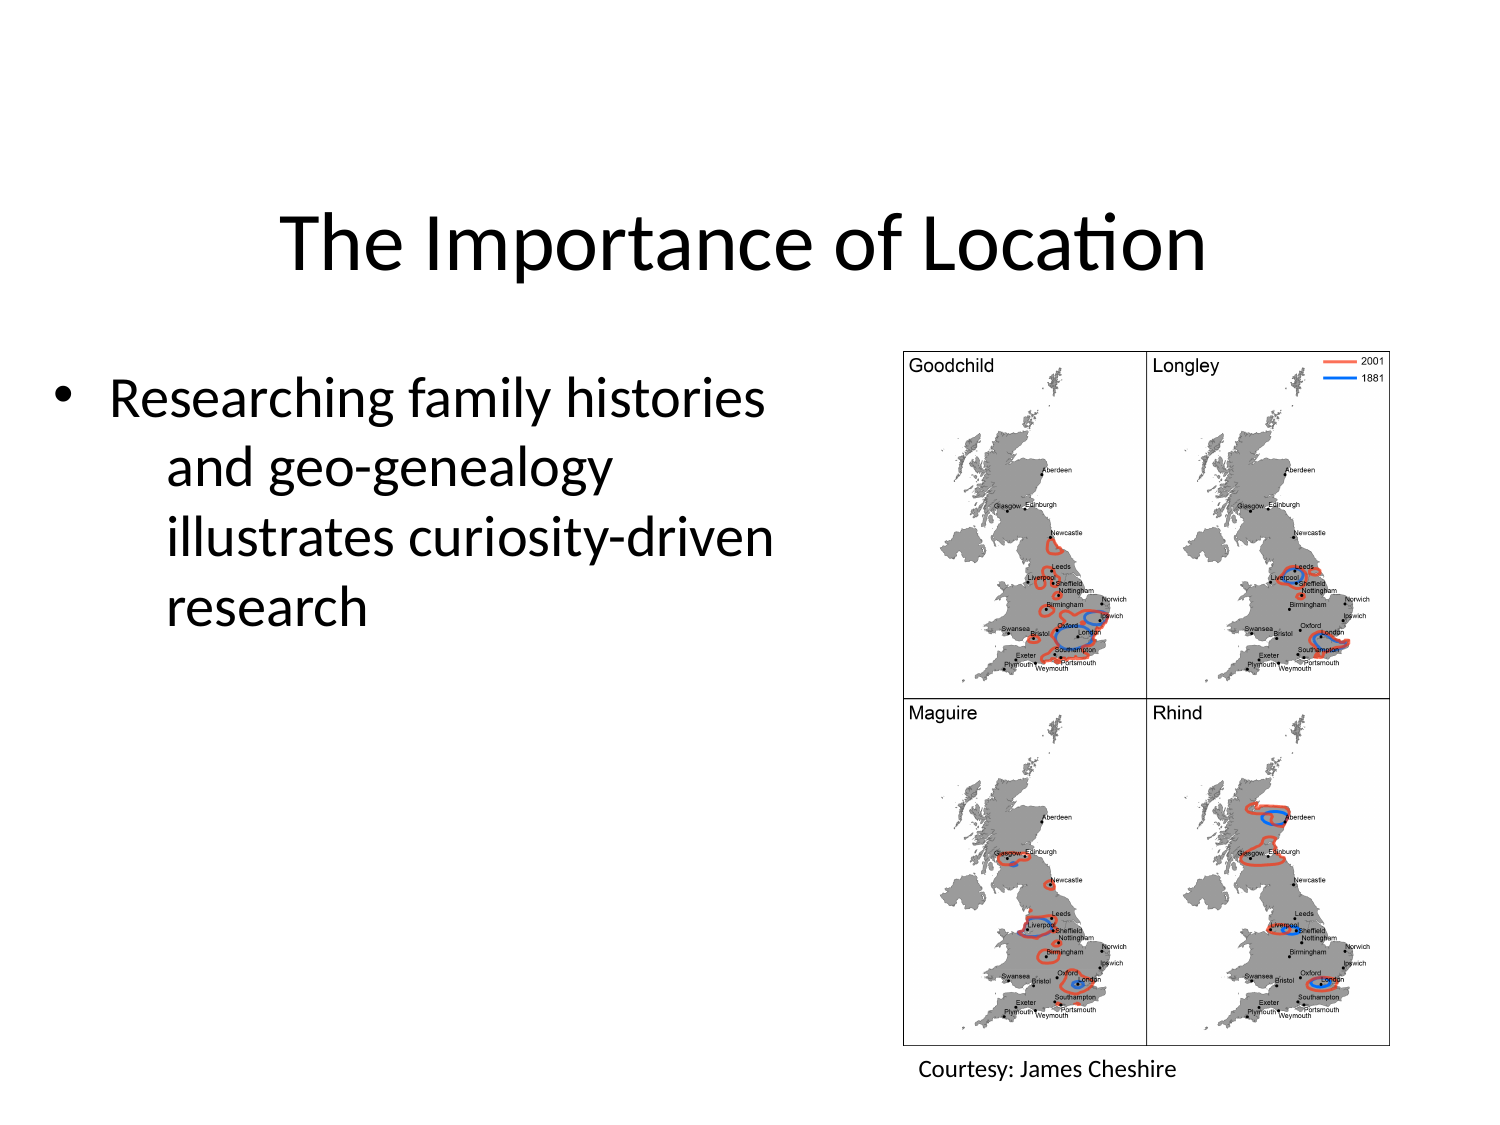

The Importance of Location
# Researching family histories and geo-genealogy illustrates curiosity-driven research
Courtesy: James Cheshire